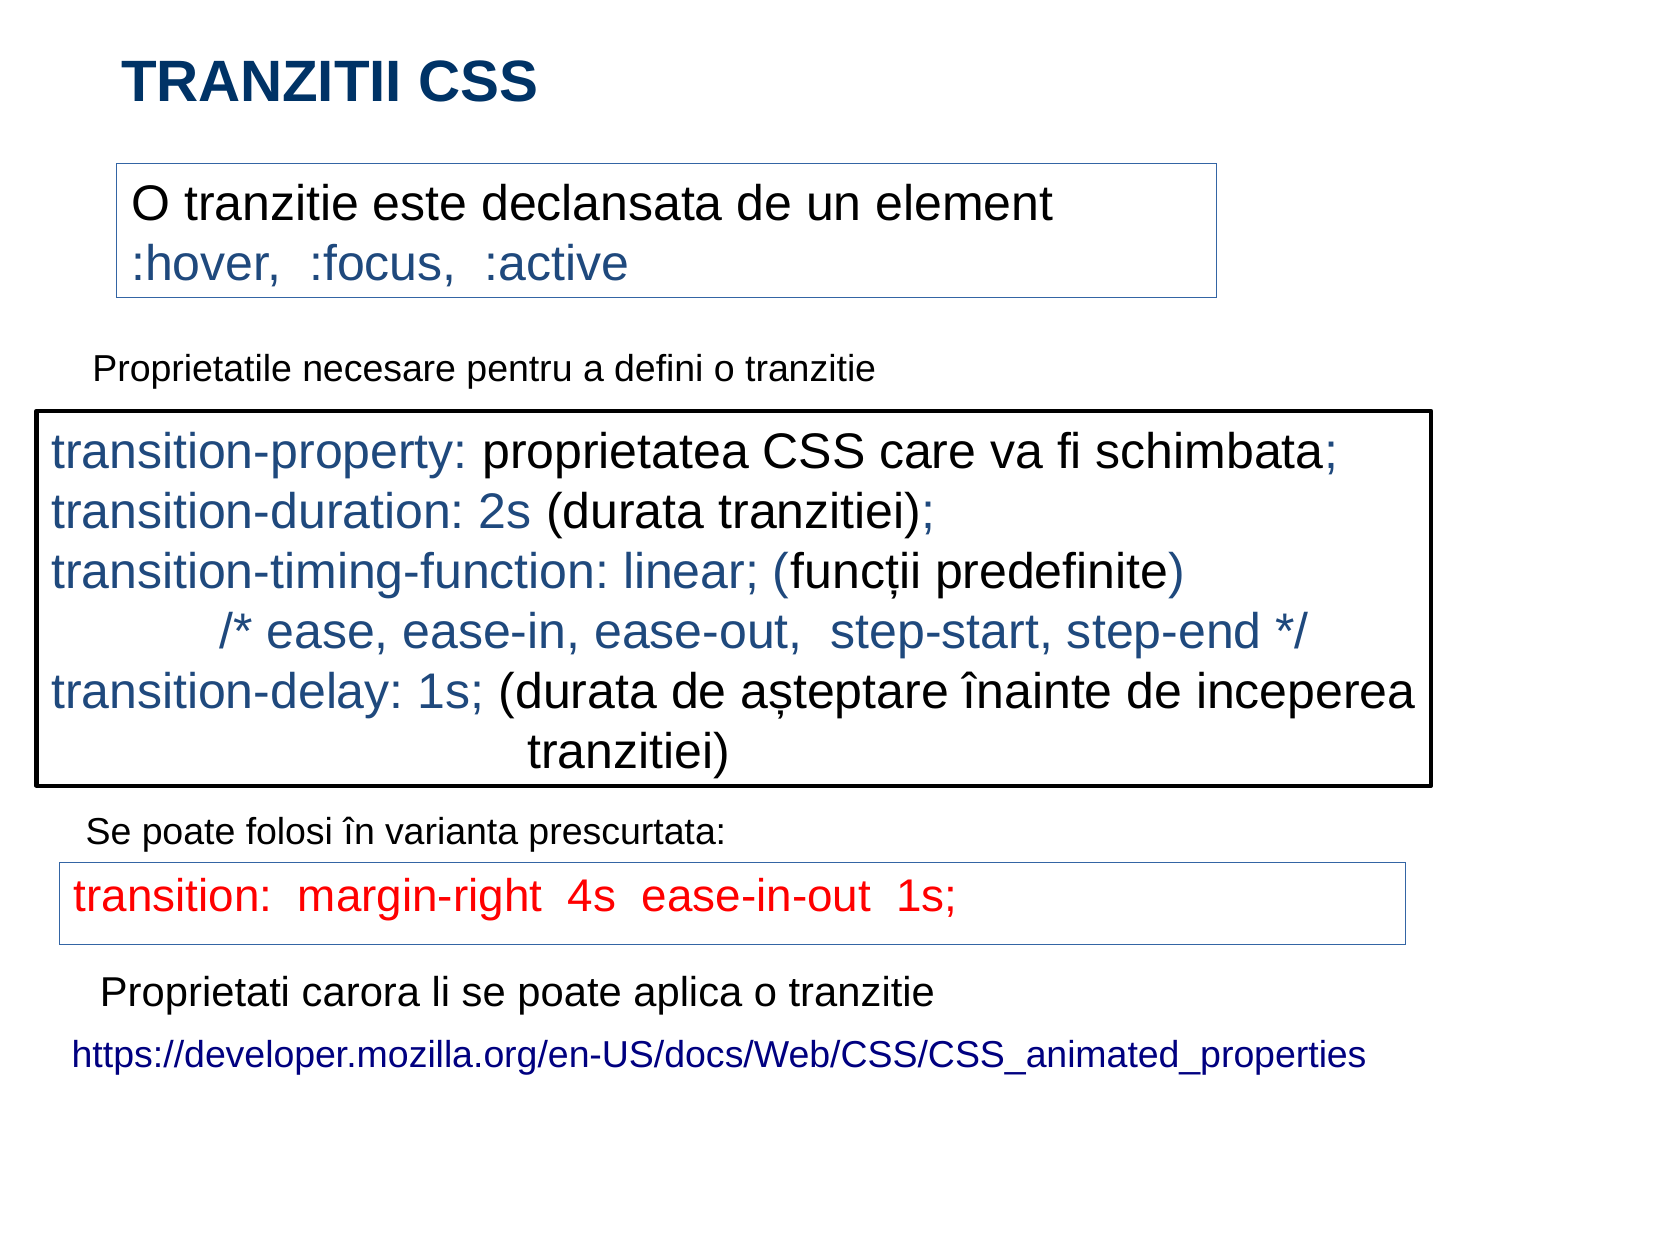

TRANZITII CSS
O tranzitie este declansata de un element
:hover, :focus, :active
Proprietatile necesare pentru a defini o tranzitie
transition-property: proprietatea CSS care va fi schimbata;
transition-duration: 2s (durata tranzitiei);
transition-timing-function: linear; (funcții predefinite)
 /* ease, ease-in, ease-out, step-start, step-end */
transition-delay: 1s; (durata de așteptare înainte de inceperea
 tranzitiei)
Se poate folosi în varianta prescurtata:
transition: margin-right 4s ease-in-out 1s;
Proprietati carora li se poate aplica o tranzitie
https://developer.mozilla.org/en-US/docs/Web/CSS/CSS_animated_properties